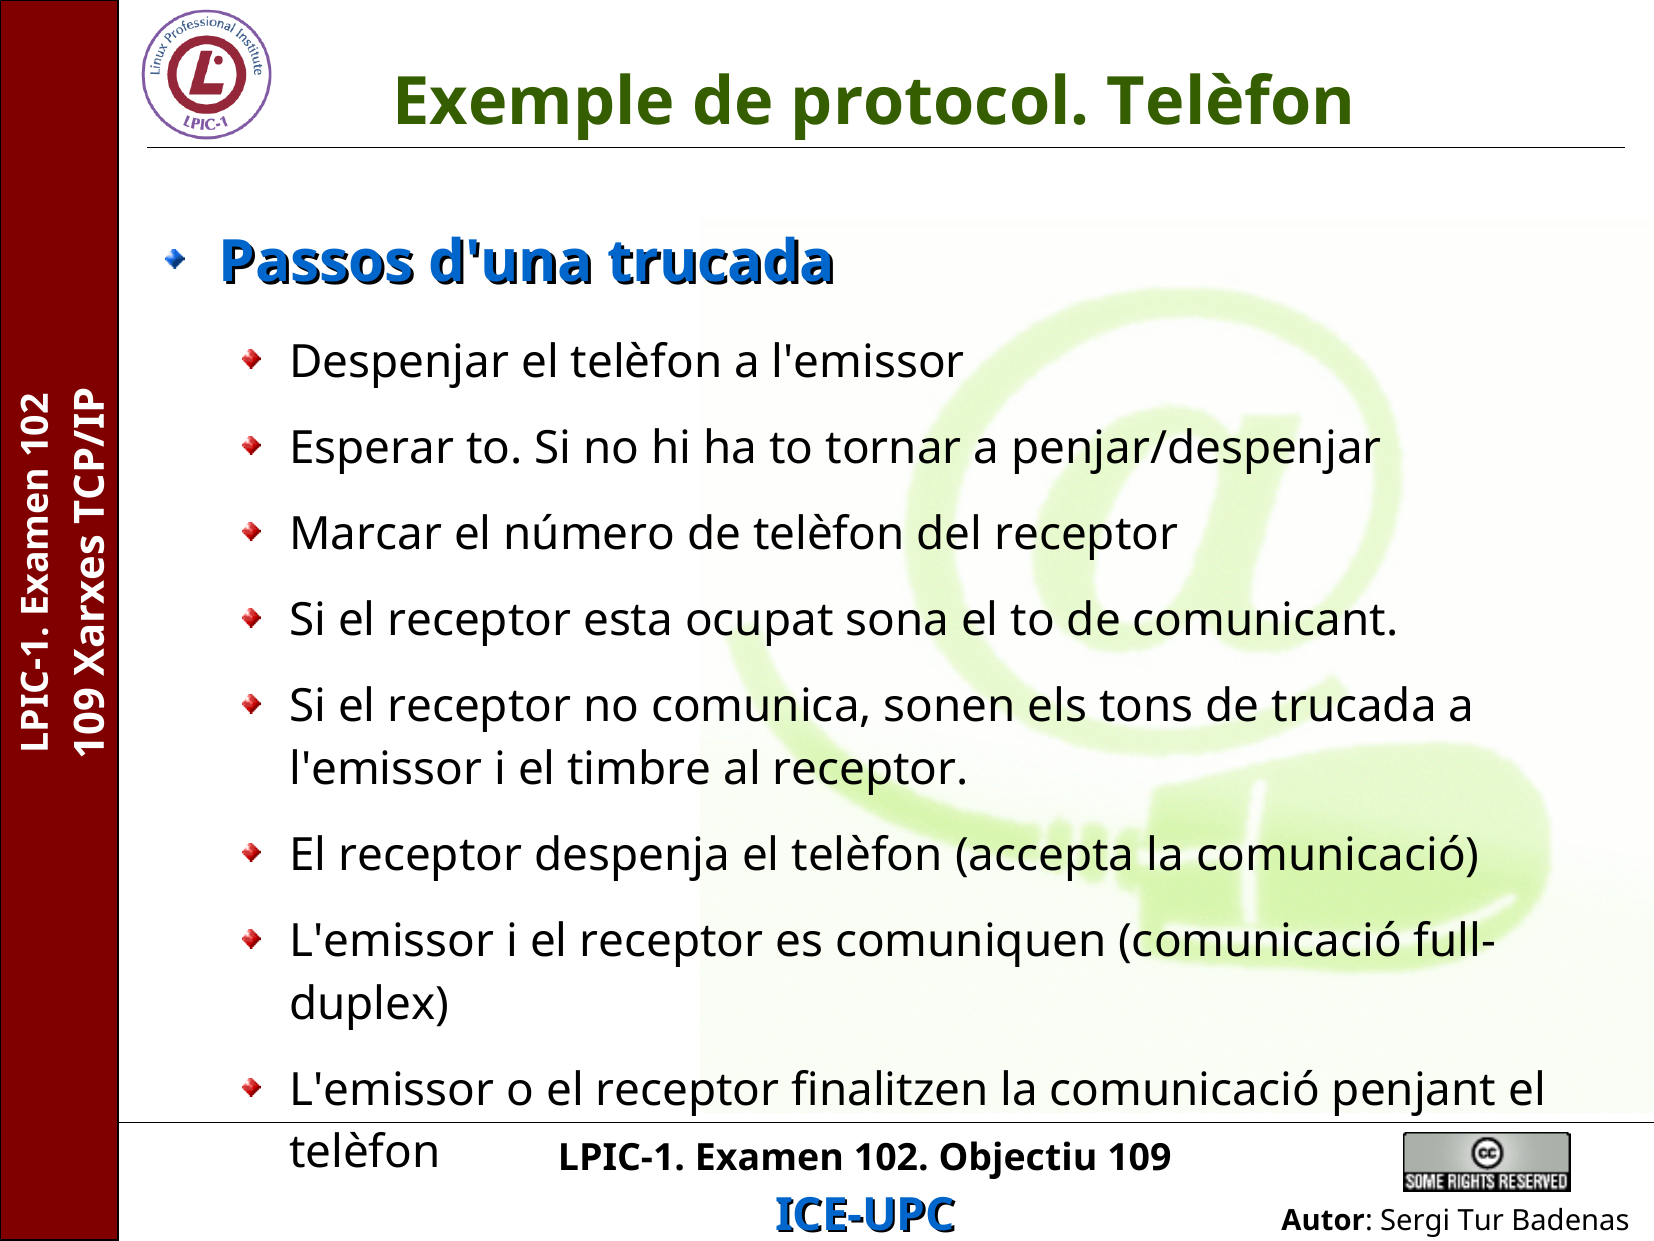

# Exemple de protocol. Telèfon
Passos d'una trucada
Despenjar el telèfon a l'emissor
Esperar to. Si no hi ha to tornar a penjar/despenjar
Marcar el número de telèfon del receptor
Si el receptor esta ocupat sona el to de comunicant.
Si el receptor no comunica, sonen els tons de trucada a l'emissor i el timbre al receptor.
El receptor despenja el telèfon (accepta la comunicació)
L'emissor i el receptor es comuniquen (comunicació full-duplex)
L'emissor o el receptor finalitzen la comunicació penjant el telèfon